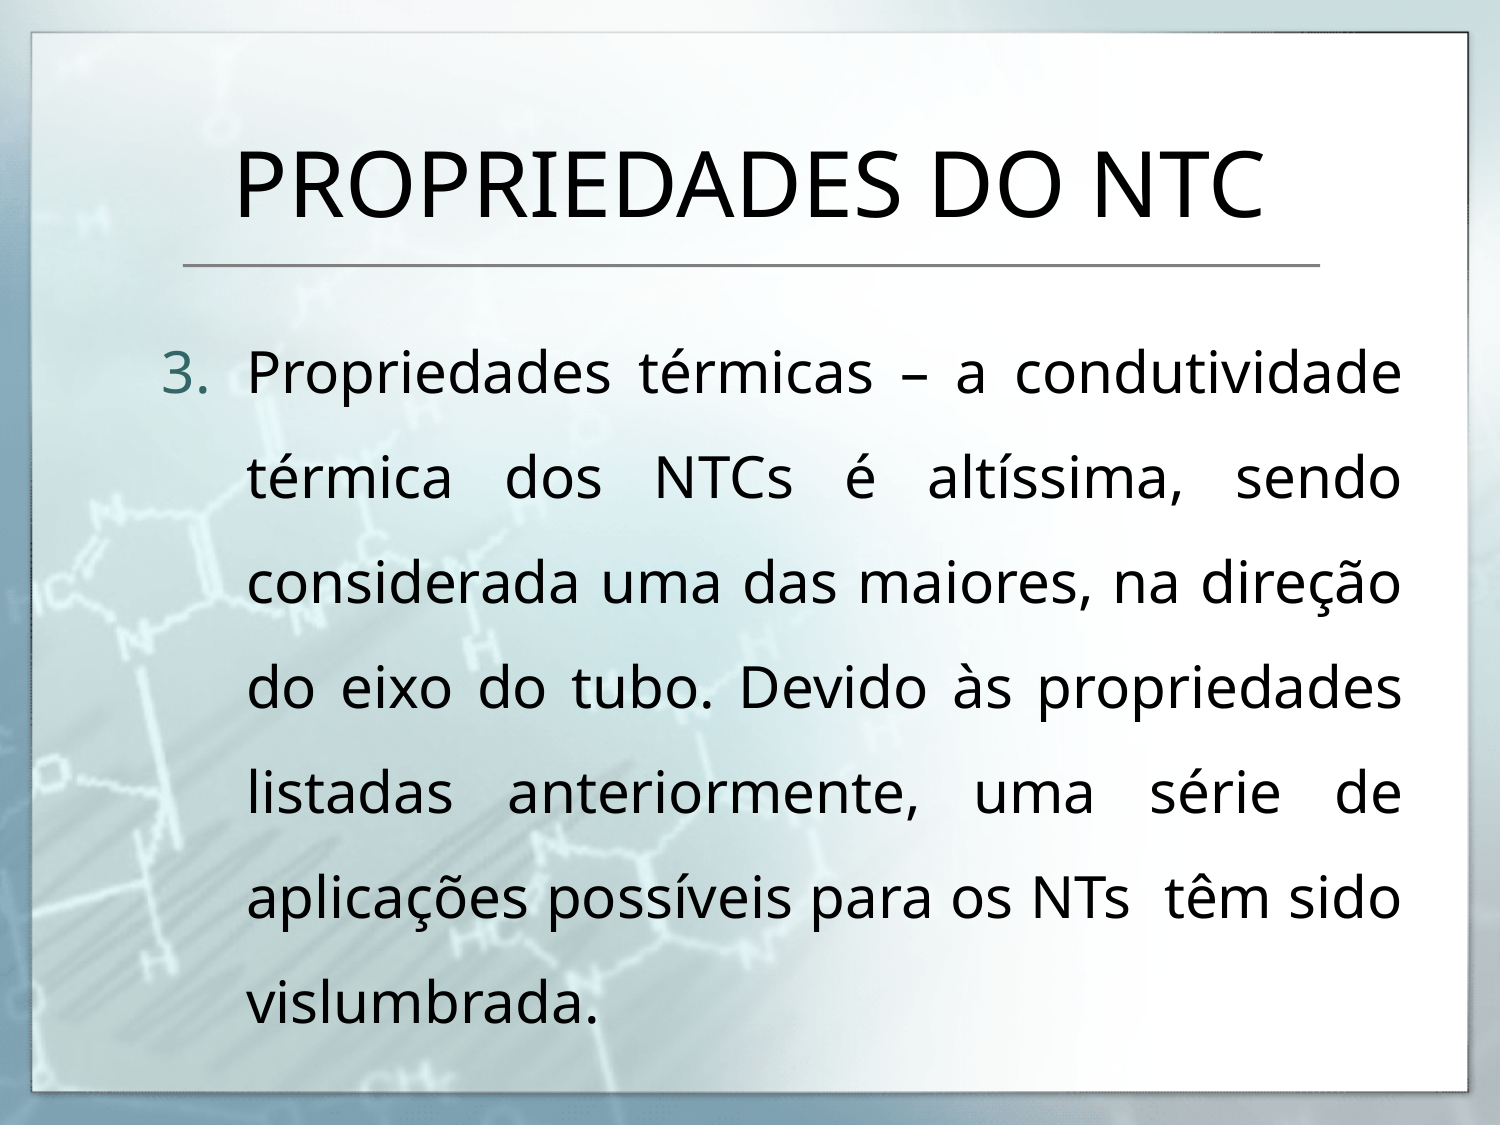

PROPRIEDADES DO NTC
Propriedades térmicas – a condutividade térmica dos NTCs é altíssima, sendo considerada uma das maiores, na direção do eixo do tubo. Devido às propriedades listadas anteriormente, uma série de aplicações possíveis para os NTs têm sido vislumbrada.